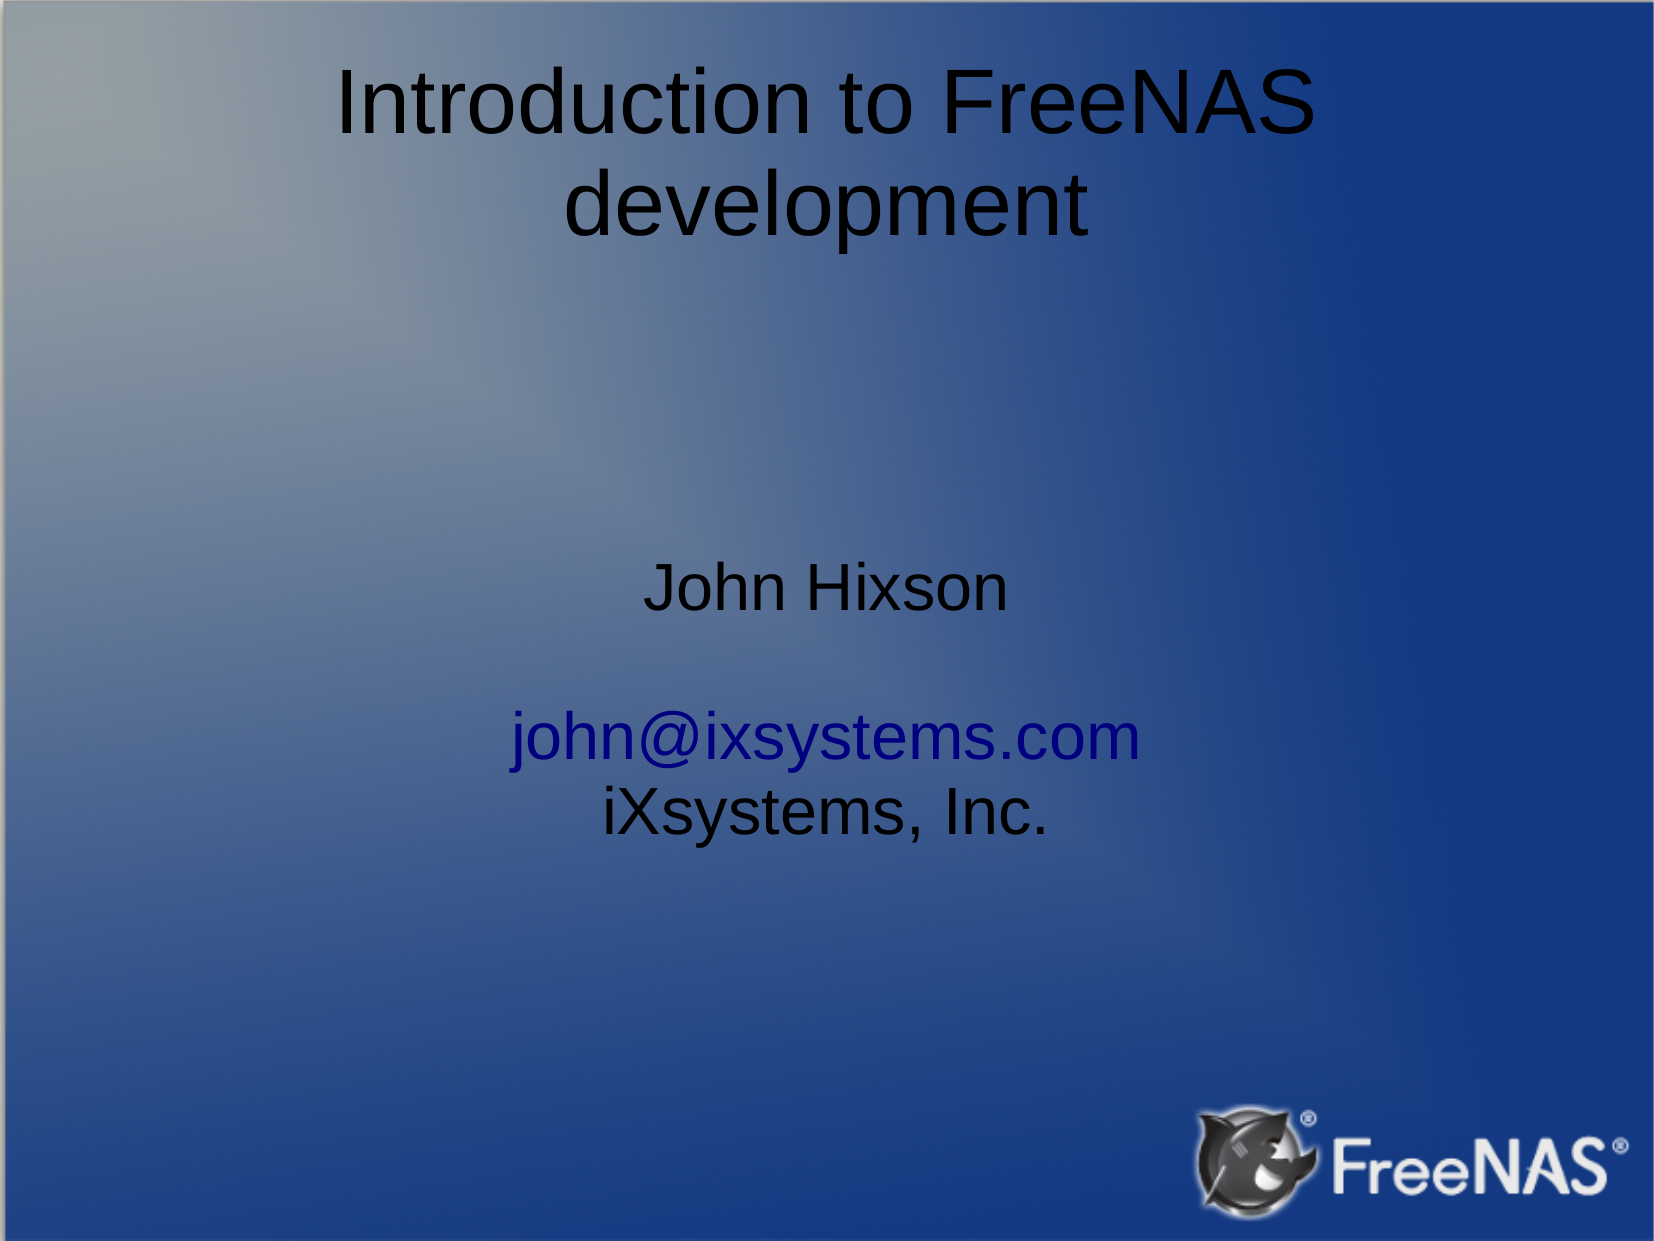

# Introduction to FreeNAS development
John Hixson
john@ixsystems.com
iXsystems, Inc.